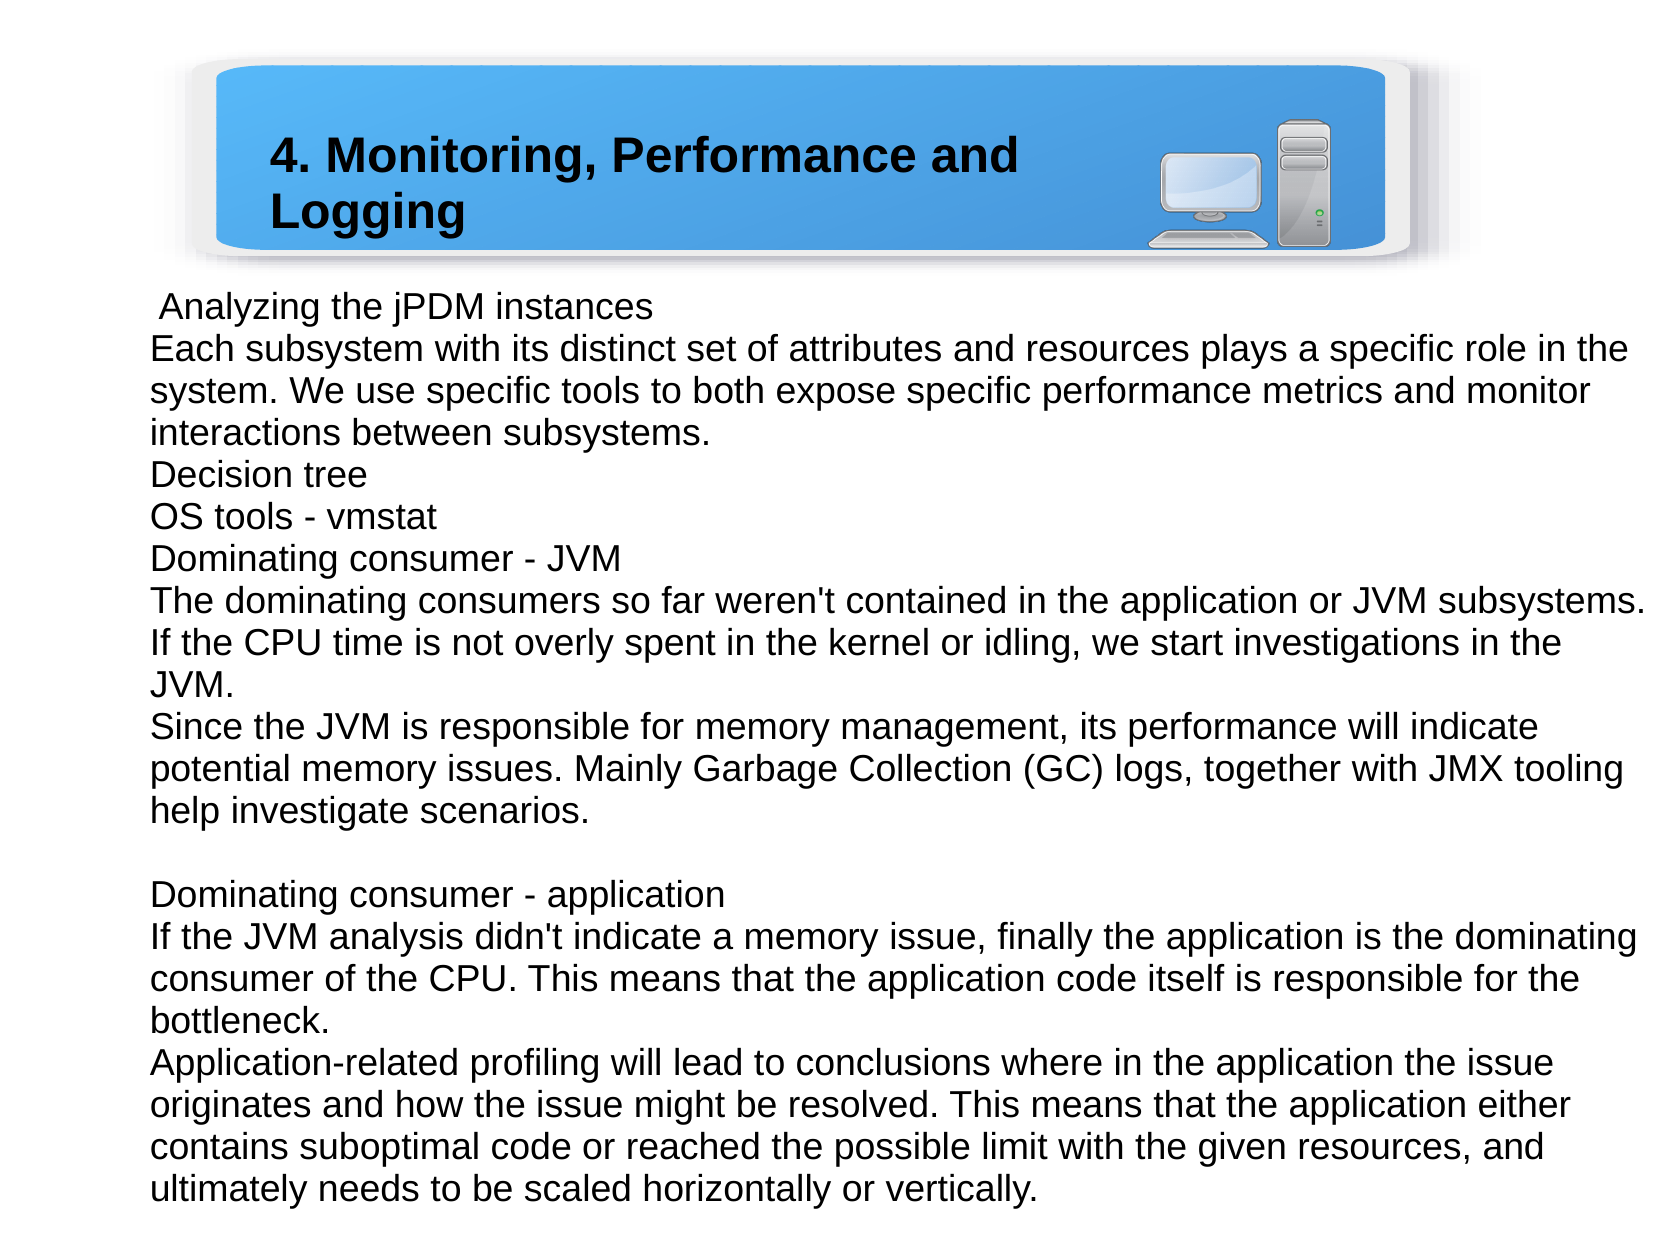

4. Monitoring, Performance and Logging
 Analyzing the jPDM instances
	Each subsystem with its distinct set of attributes and resources plays a specific role in the
	system. We use specific tools to both expose specific performance metrics and monitor
	interactions between subsystems.
	Decision tree
	OS tools - vmstat
	Dominating consumer - JVM
	The dominating consumers so far weren't contained in the application or JVM subsystems.
	If the CPU time is not overly spent in the kernel or idling, we start investigations in the
	JVM.
	Since the JVM is responsible for memory management, its performance will indicate
	potential memory issues. Mainly Garbage Collection (GC) logs, together with JMX tooling
	help investigate scenarios.
	Dominating consumer - application
	If the JVM analysis didn't indicate a memory issue, finally the application is the dominating
	consumer of the CPU. This means that the application code itself is responsible for the
	bottleneck.
	Application-related profiling will lead to conclusions where in the application the issue
	originates and how the issue might be resolved. This means that the application either
	contains suboptimal code or reached the possible limit with the given resources, and
	ultimately needs to be scaled horizontally or vertically.